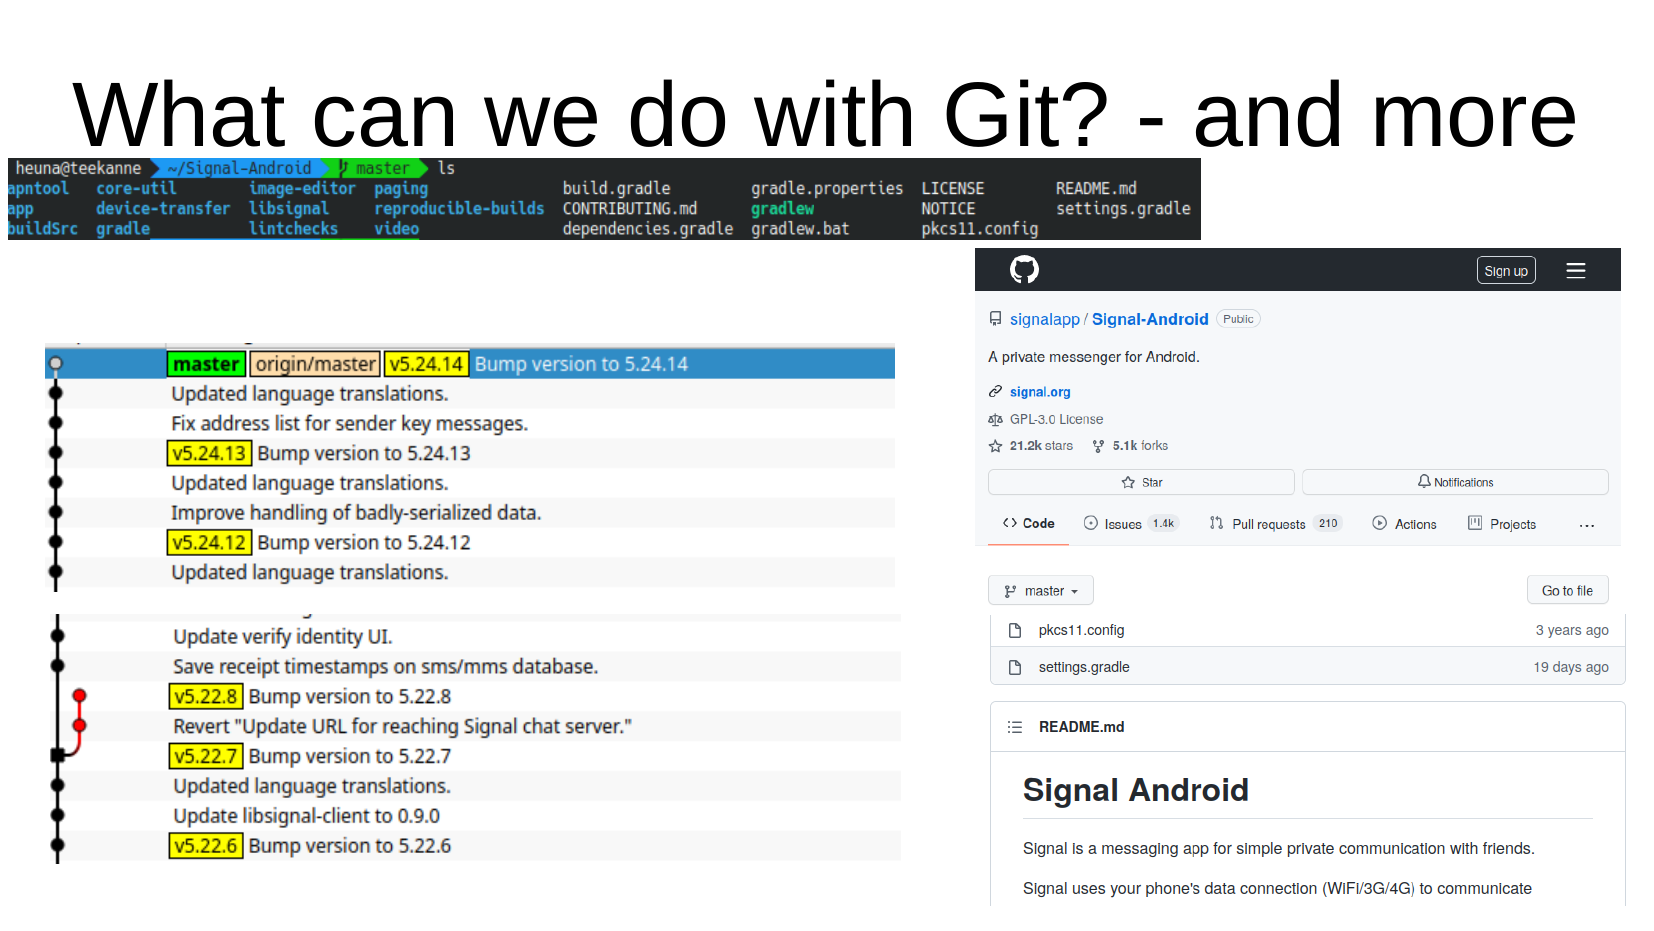

# What can we do with Git? - and more